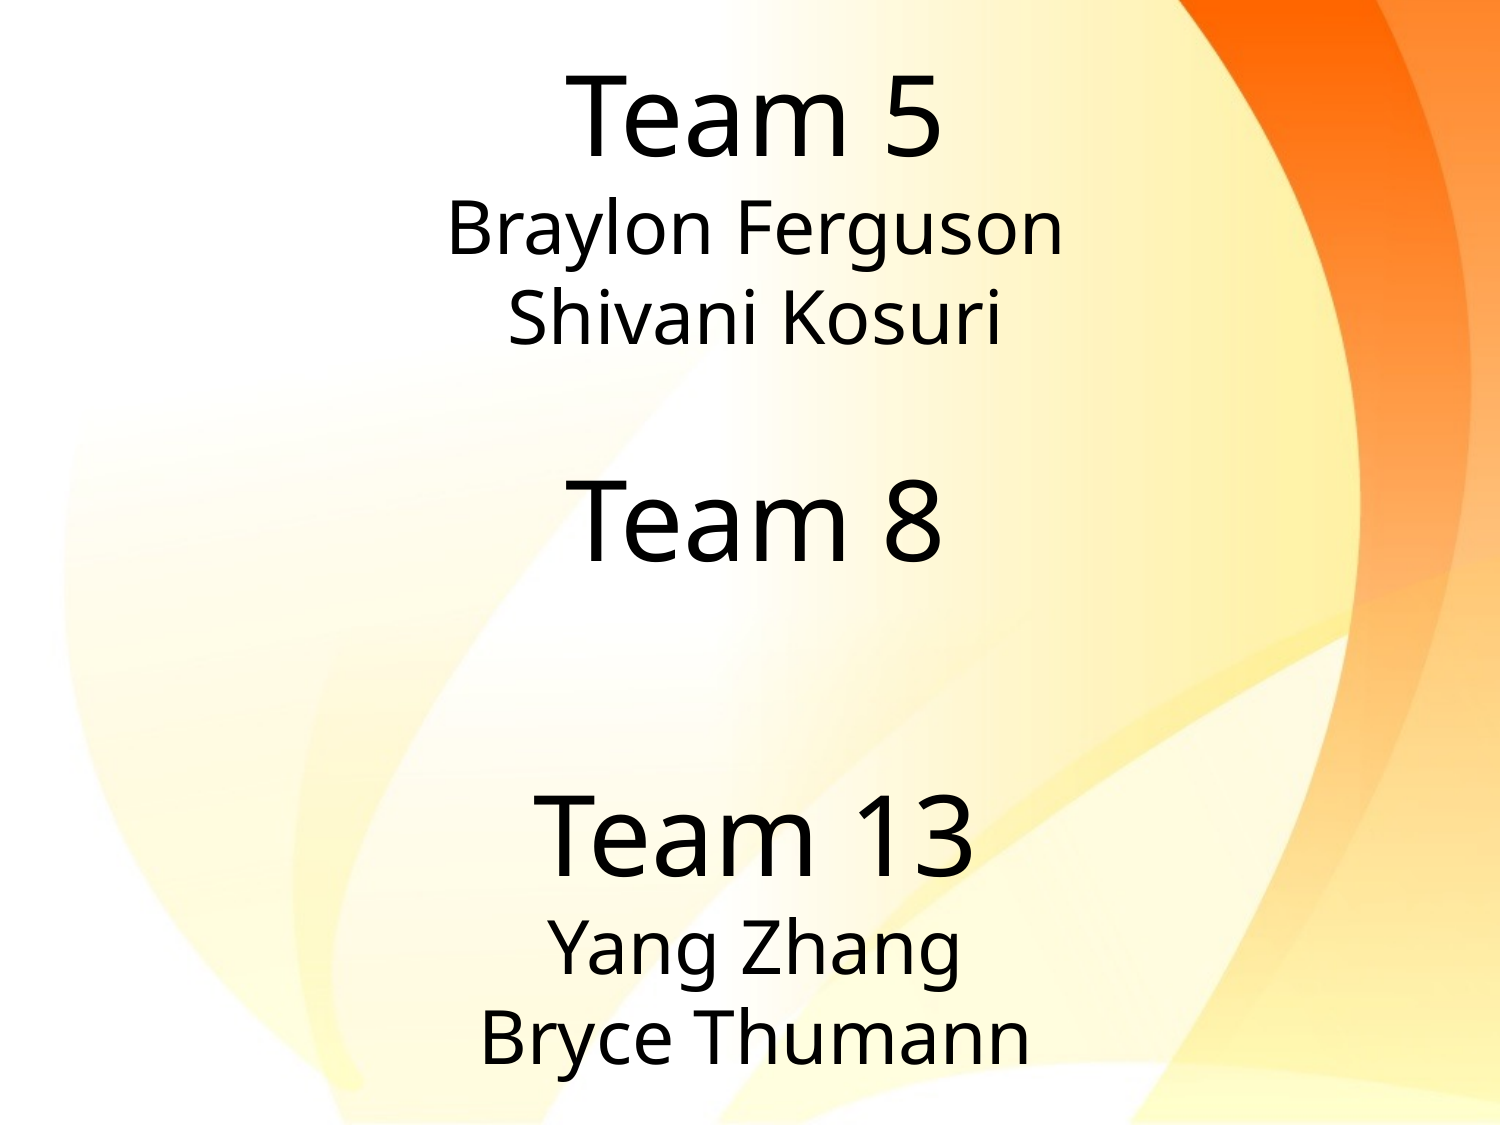

Team 5
Braylon Ferguson
Shivani Kosuri
Team 8
Team 13
Yang Zhang
Bryce Thumann